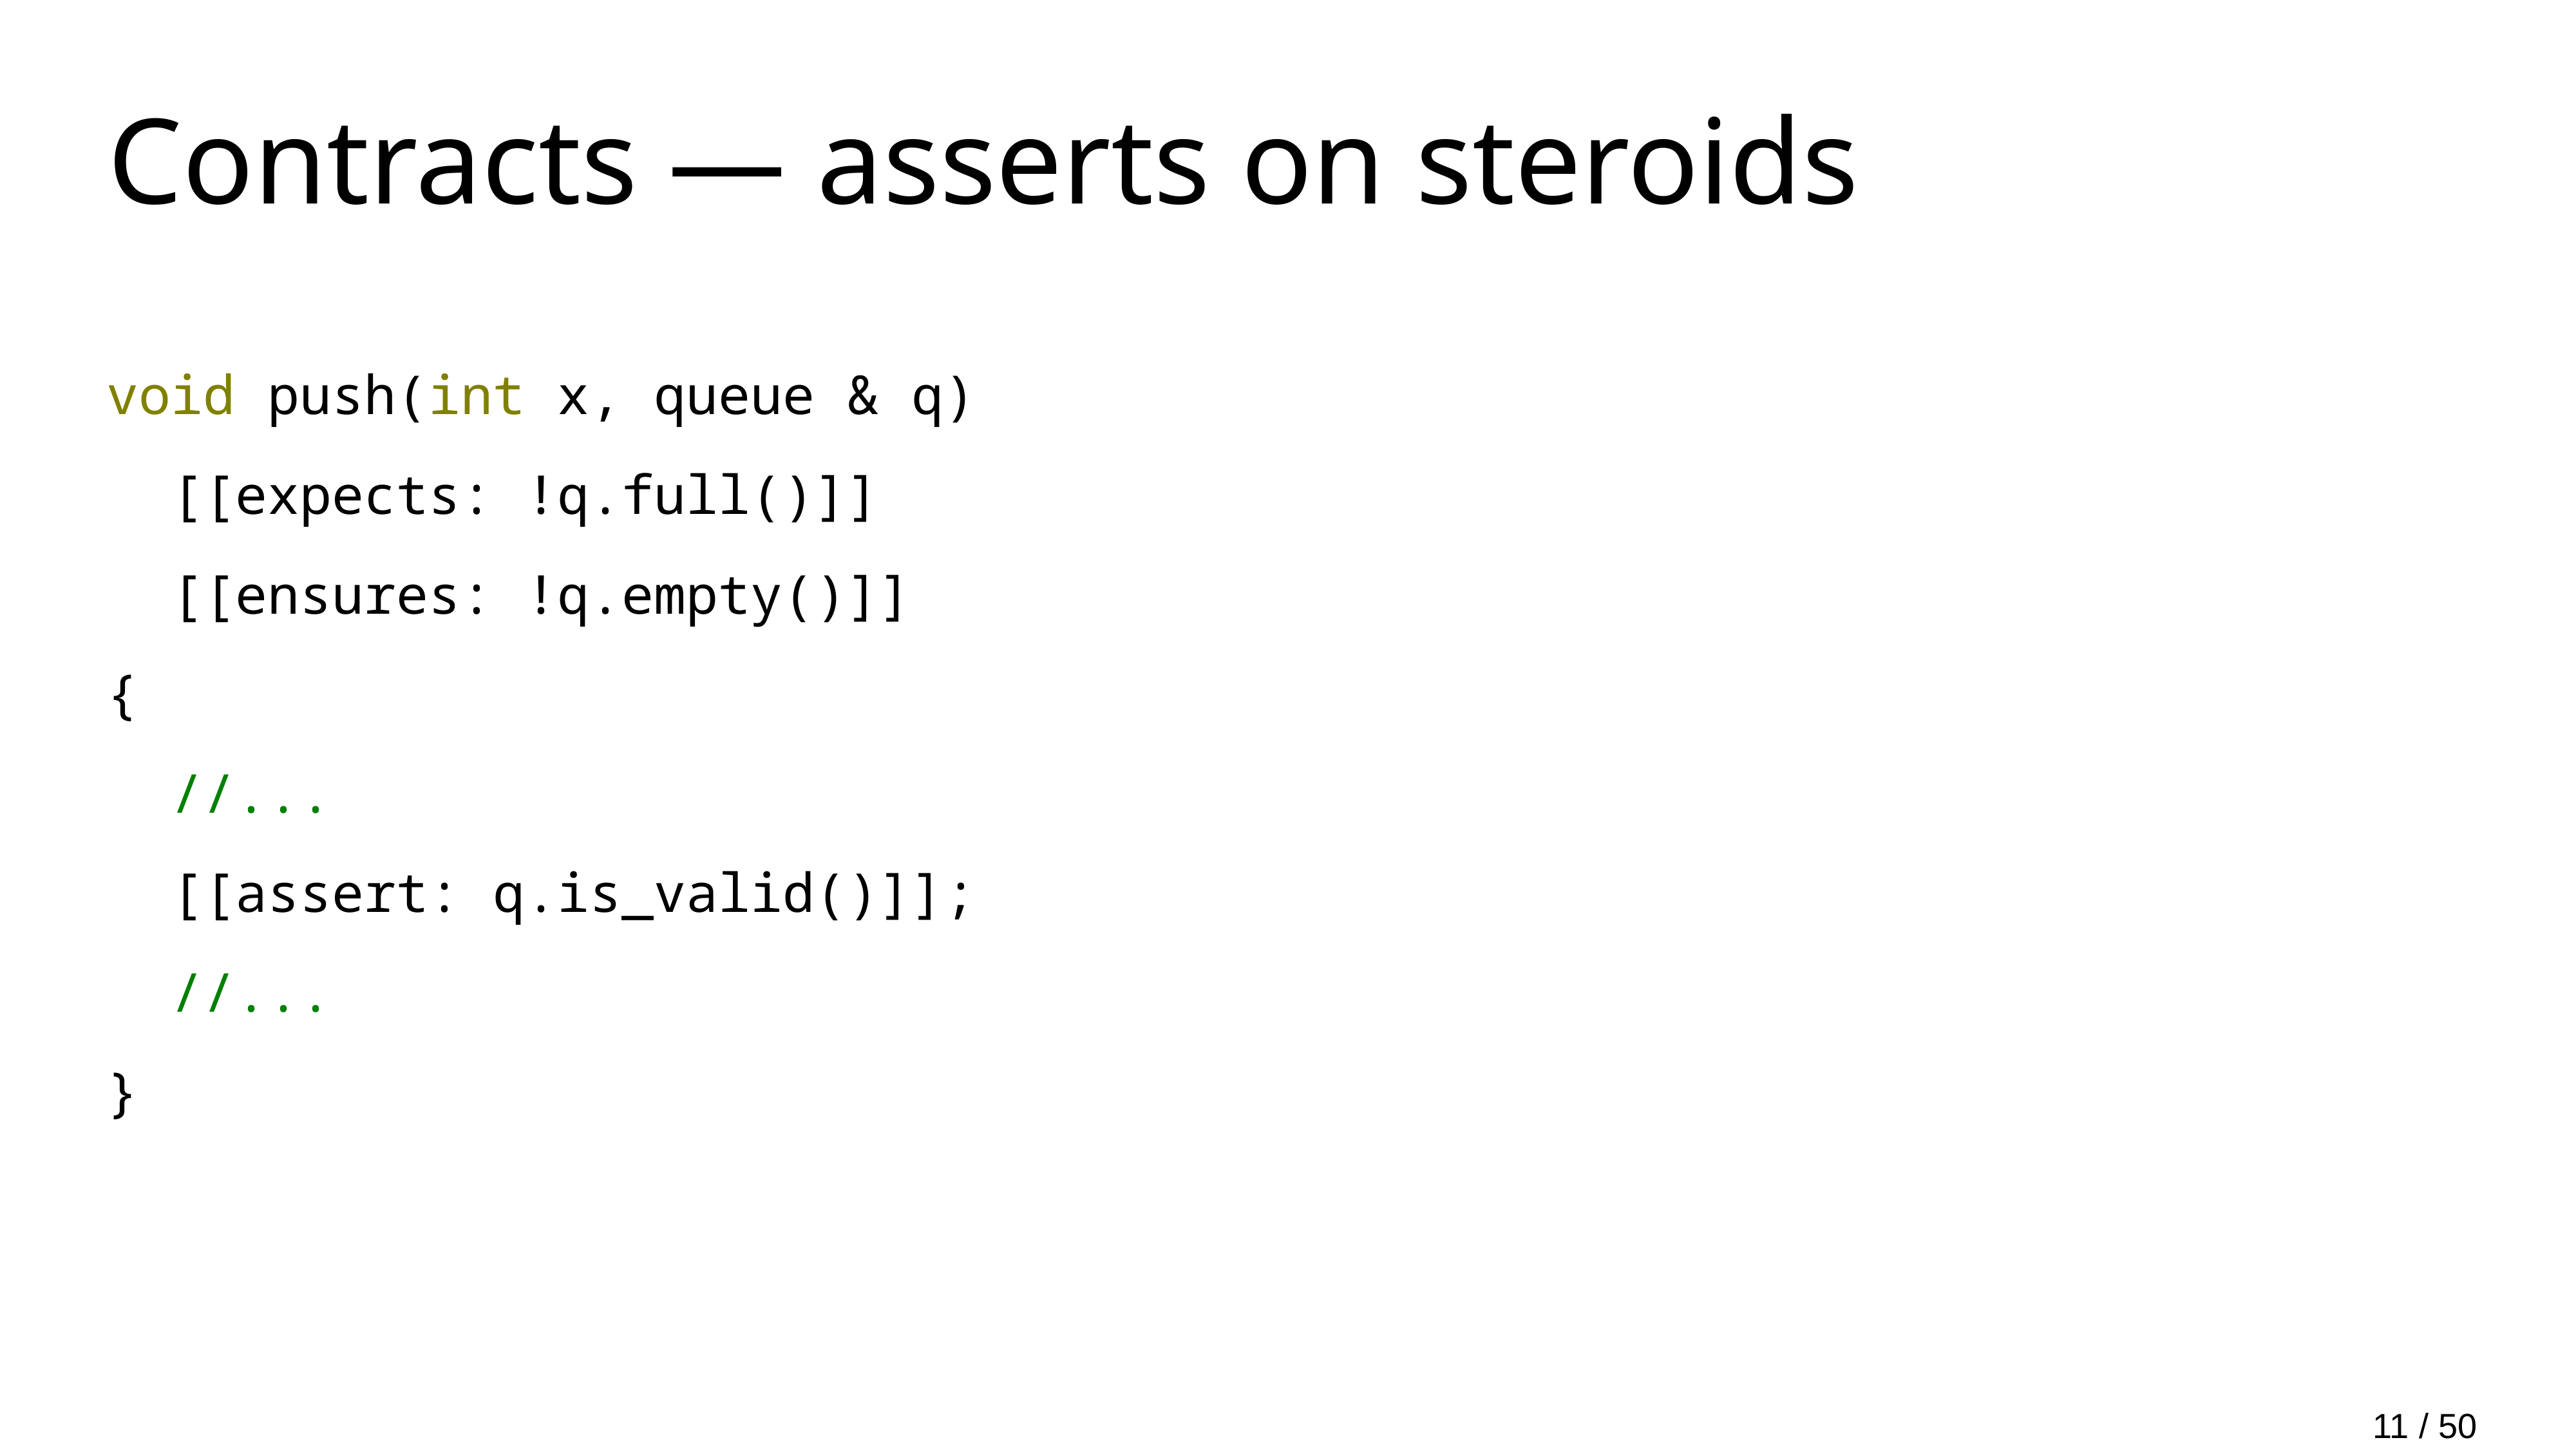

# Contracts — asserts on steroids
void push(int x, queue & q)
 [[expects: !q.full()]]
 [[ensures: !q.empty()]]
{
 //...
 [[assert: q.is_valid()]];
 //...
}